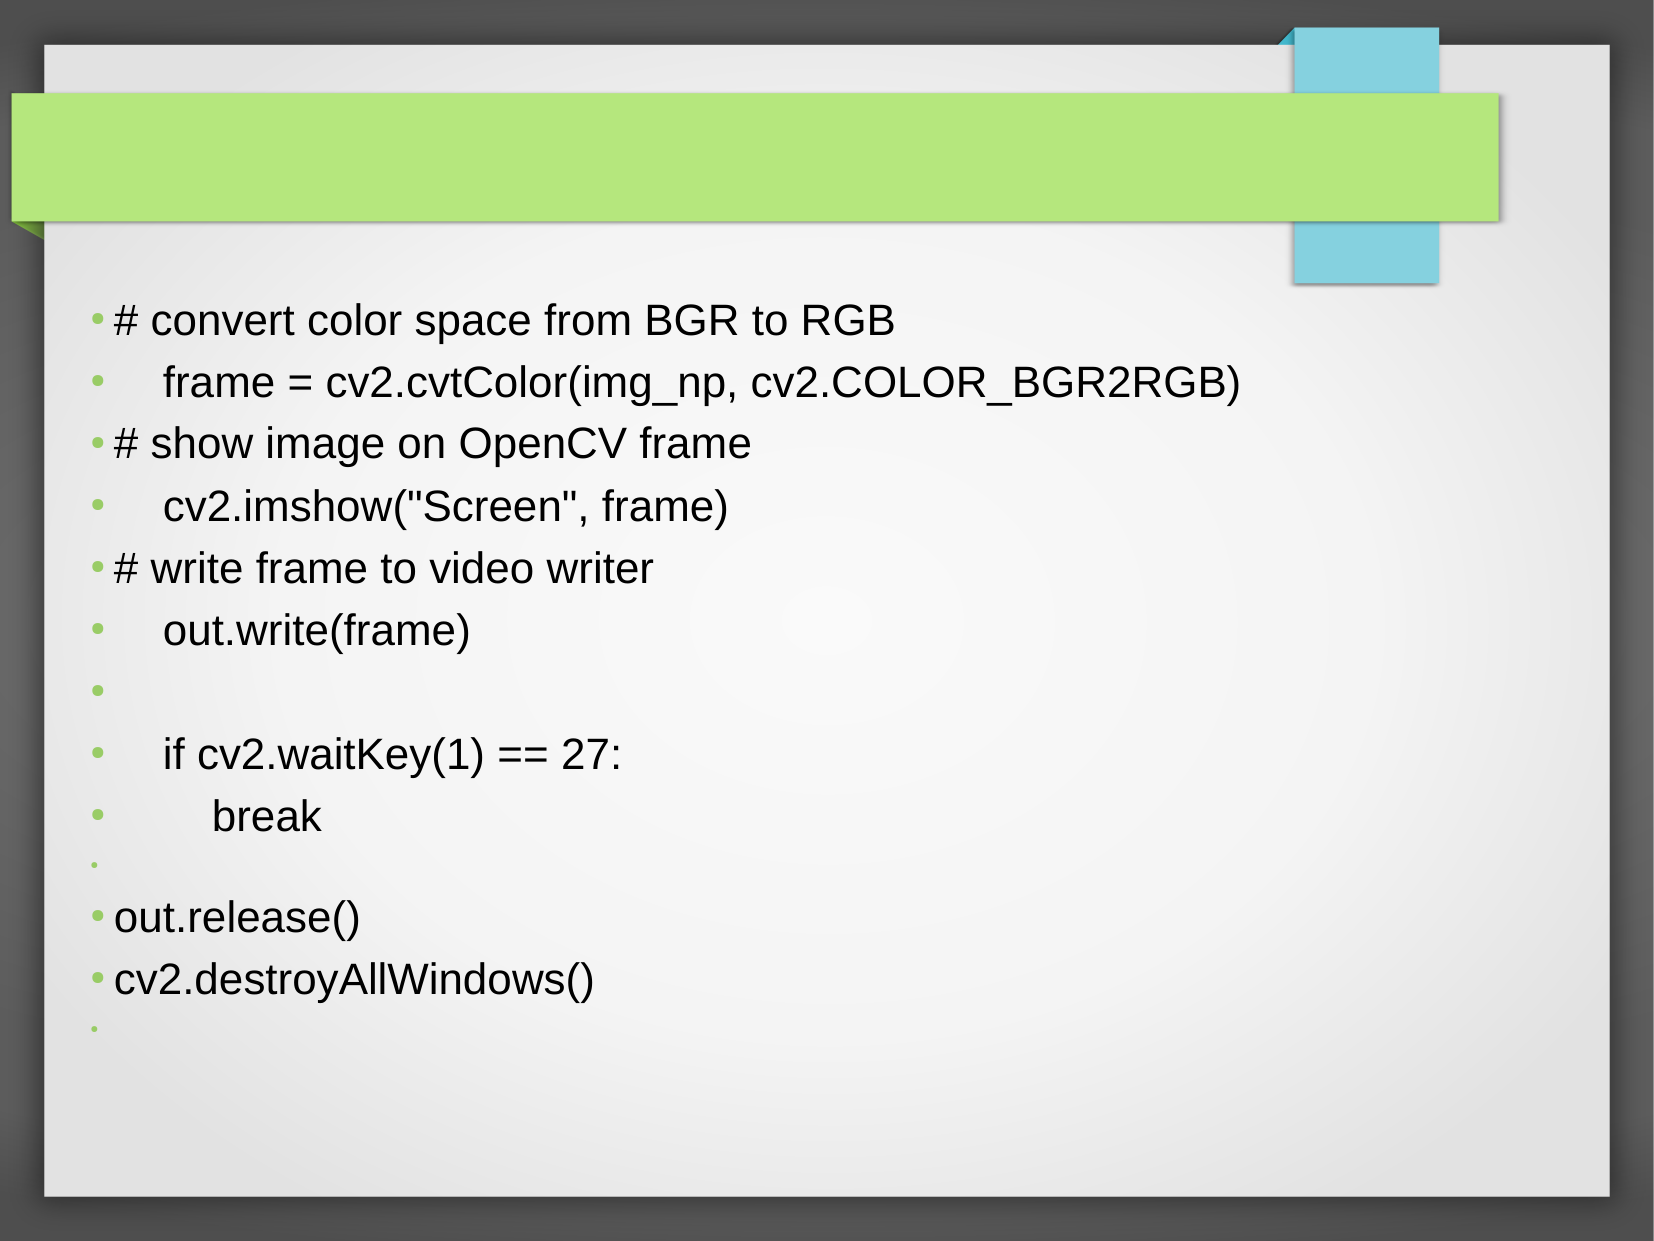

# # convert color space from BGR to RGB
 frame = cv2.cvtColor(img_np, cv2.COLOR_BGR2RGB)
# show image on OpenCV frame
 cv2.imshow("Screen", frame)
# write frame to video writer
 out.write(frame)
 if cv2.waitKey(1) == 27:
 break
out.release()
cv2.destroyAllWindows()